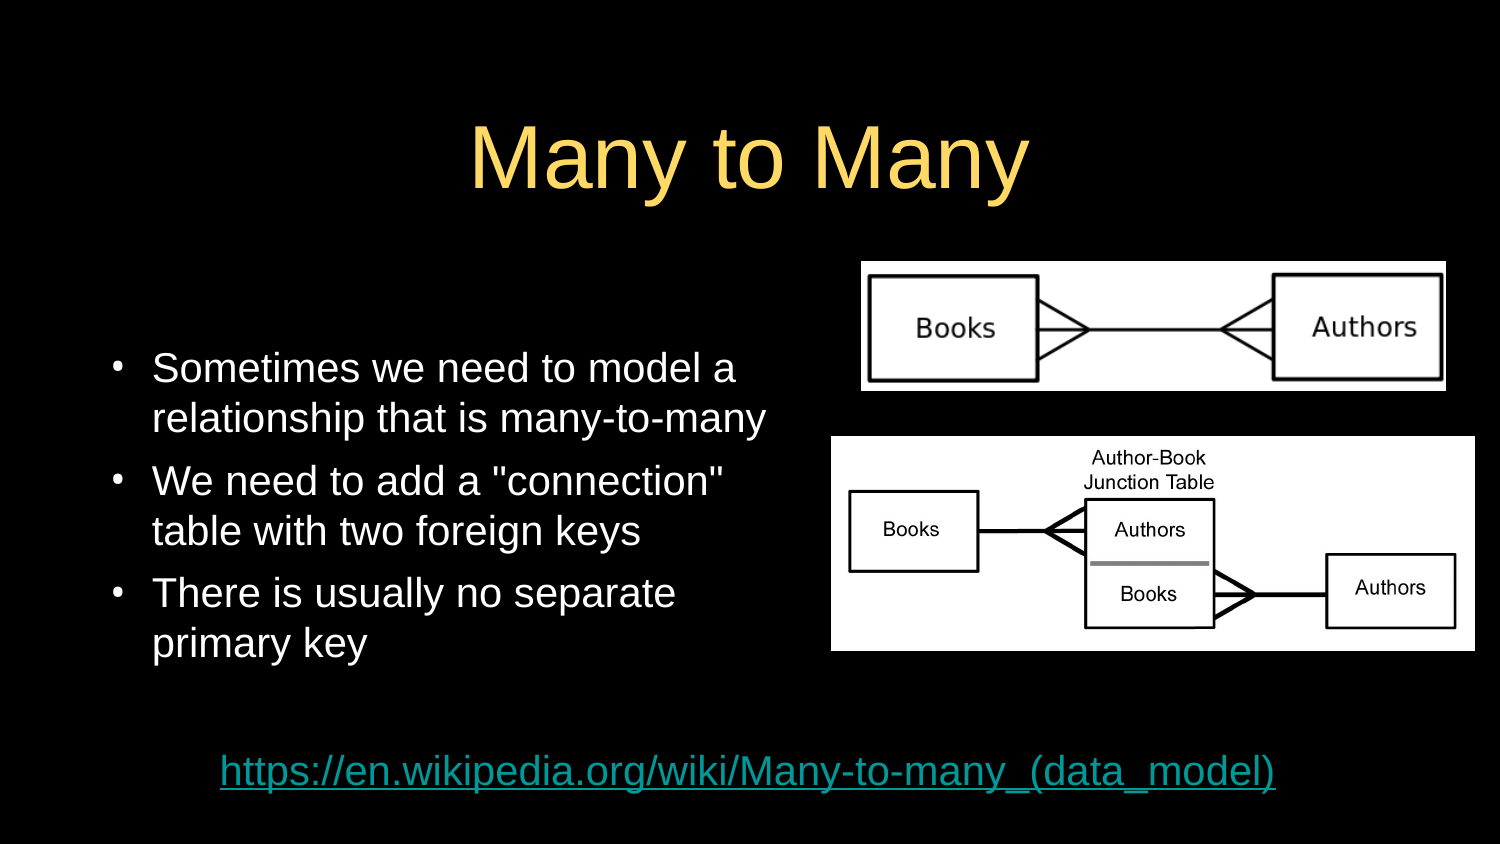

# Many to Many
Sometimes we need to model a relationship that is many-to-many
We need to add a "connection" table with two foreign keys
There is usually no separate primary key
https://en.wikipedia.org/wiki/Many-to-many_(data_model)